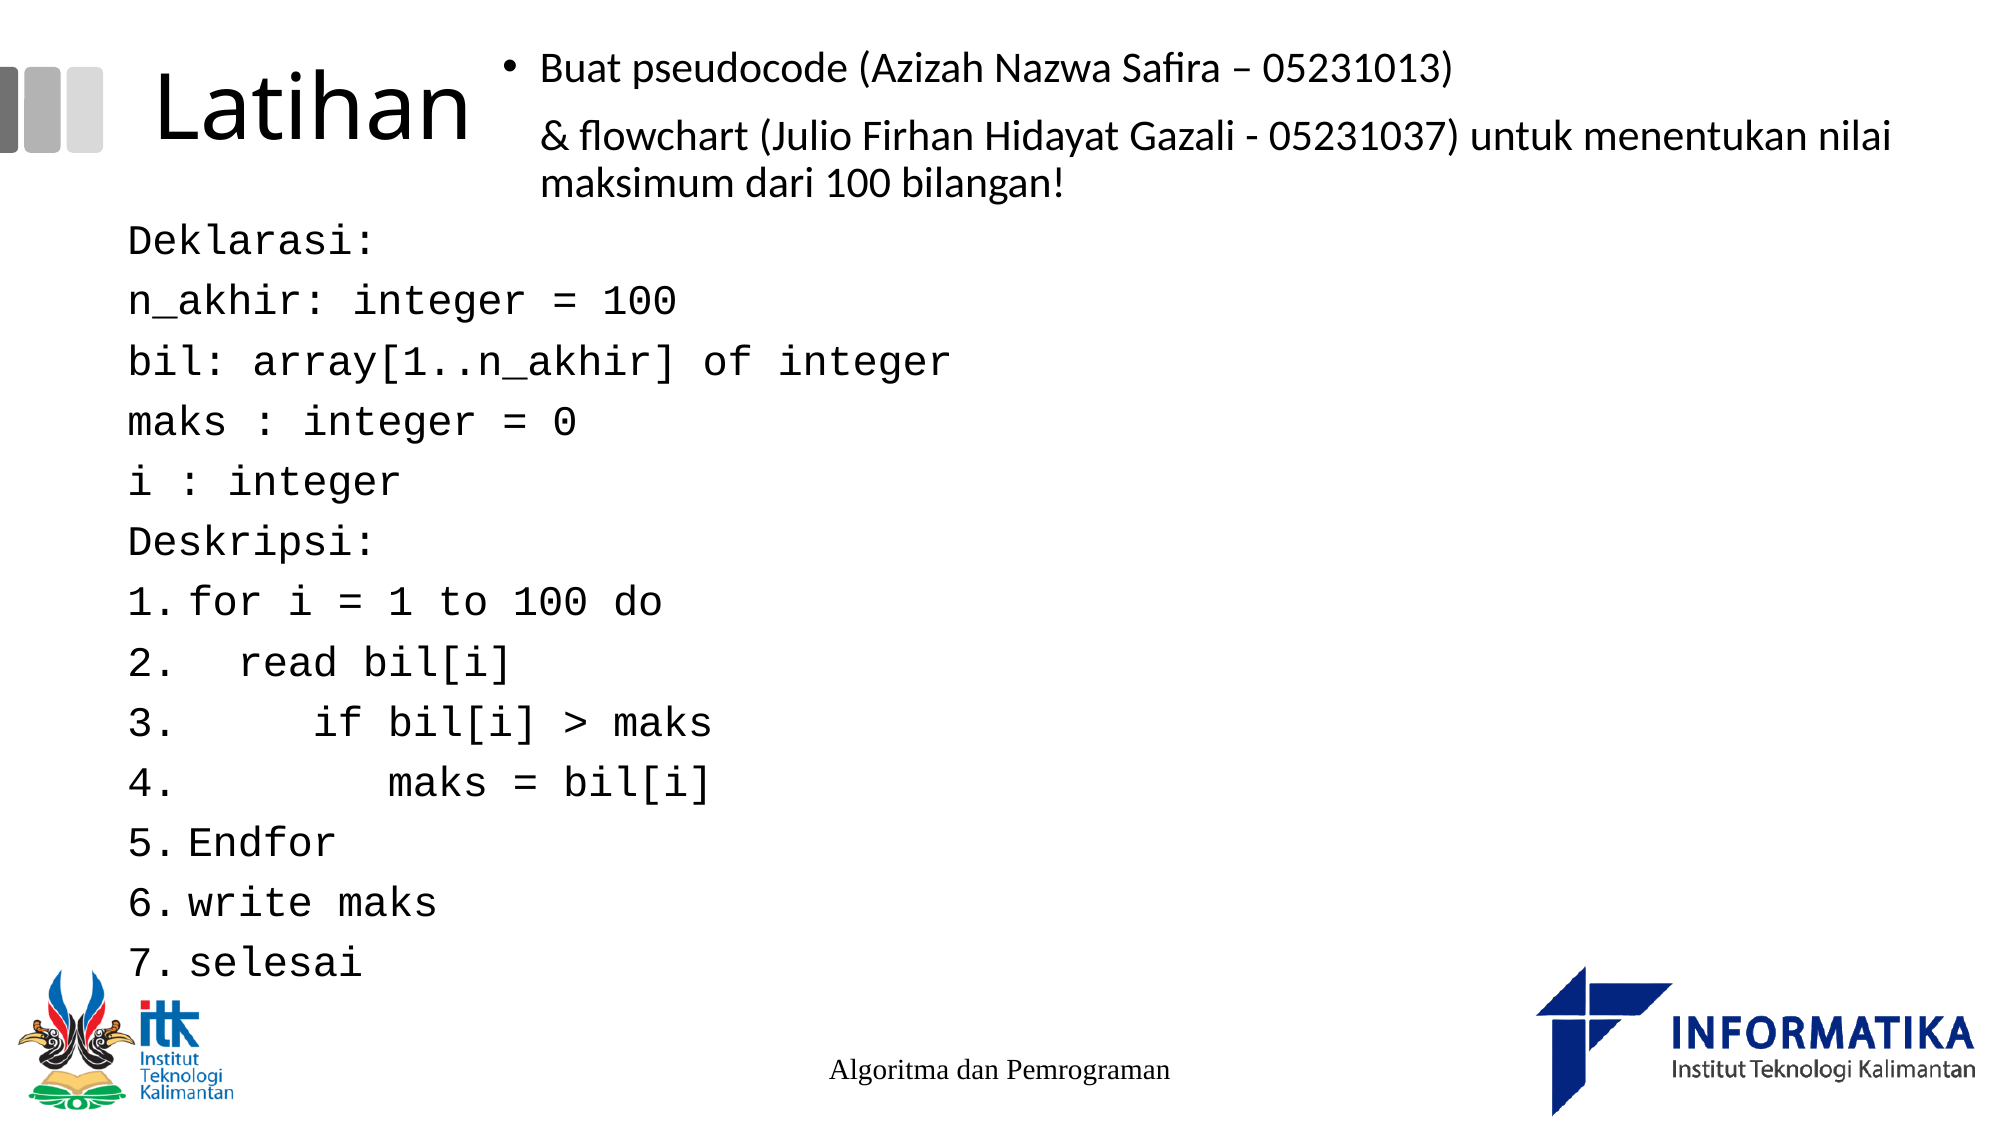

# Latihan
Buat pseudocode (Azizah Nazwa Safira – 05231013)
& flowchart (Julio Firhan Hidayat Gazali - 05231037) untuk menentukan nilai maksimum dari 100 bilangan!
Deklarasi:
n_akhir: integer = 100
bil: array[1..n_akhir] of integer
maks : integer = 0
i : integer
Deskripsi:
for i = 1 to 100 do
 read bil[i]
 if bil[i] > maks
 maks = bil[i]
Endfor
write maks
selesai
Algoritma dan Pemrograman